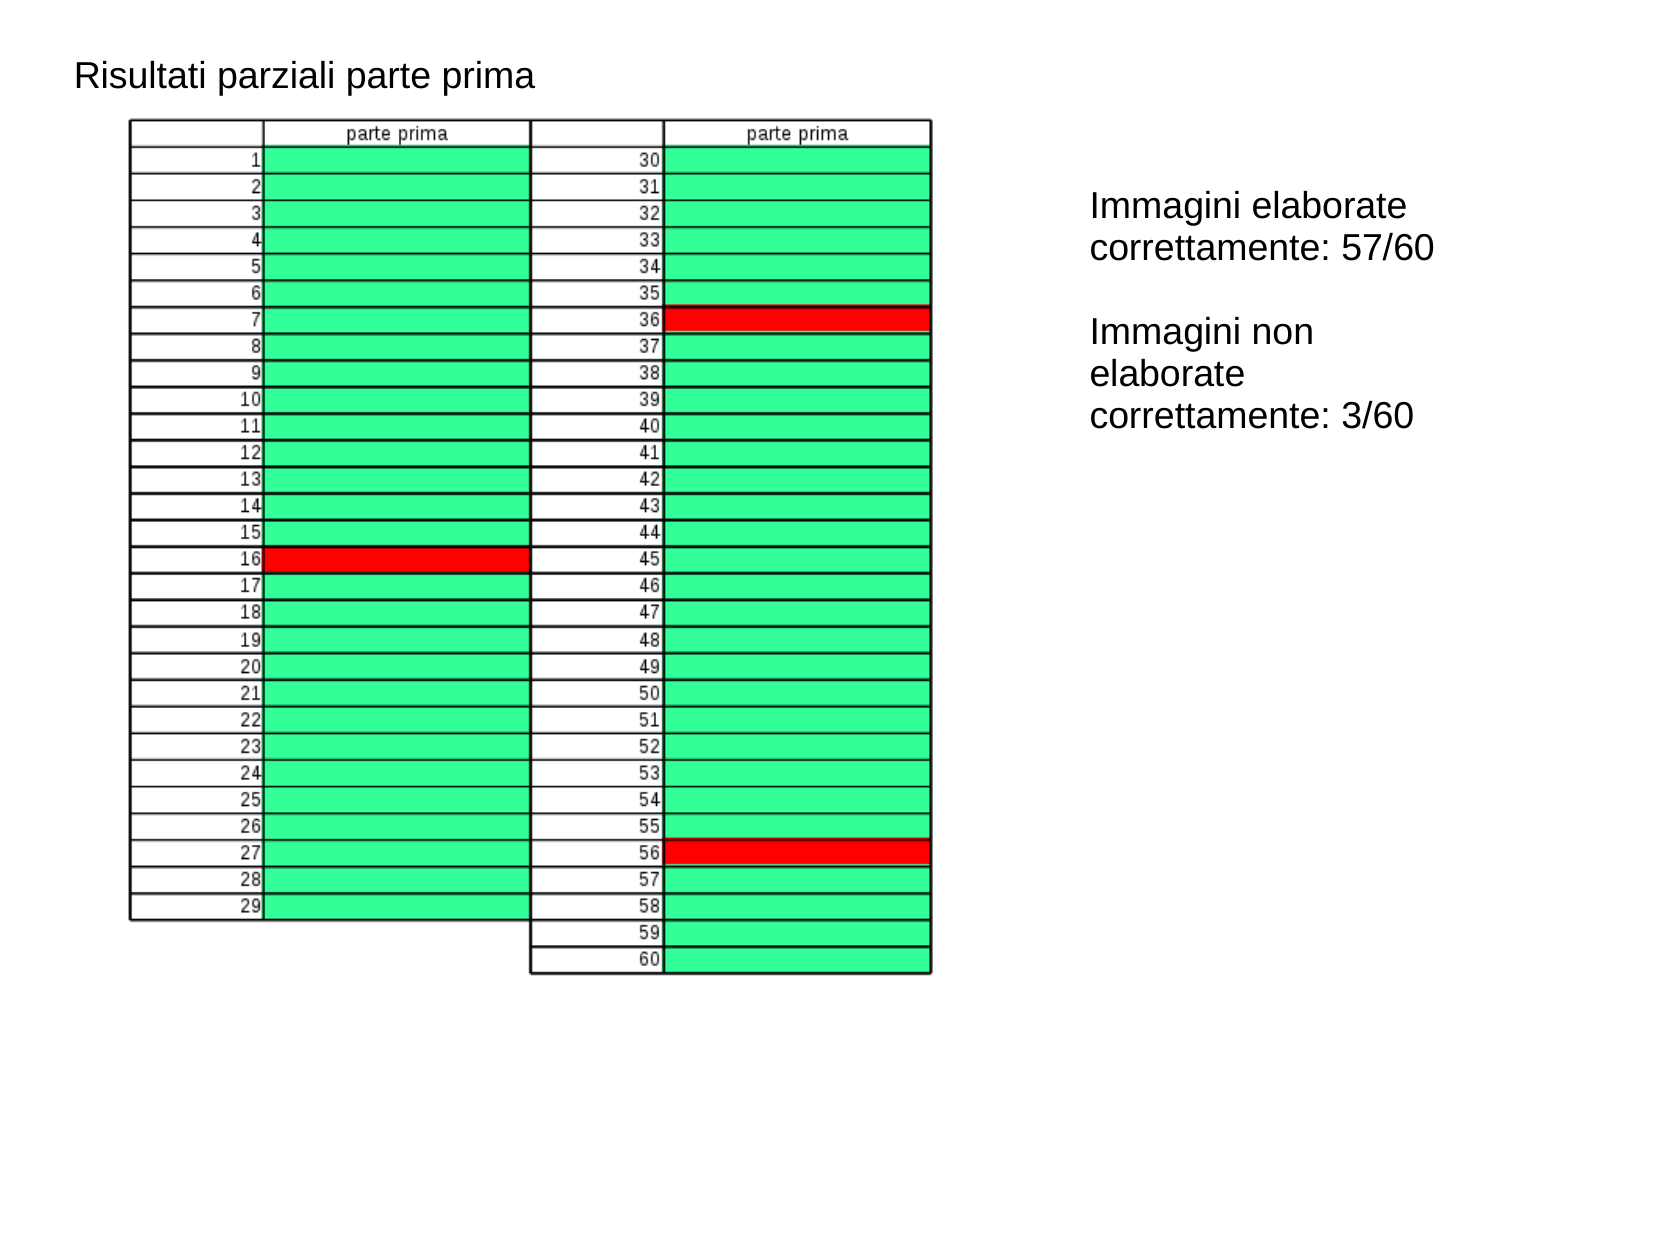

Risultati parziali parte prima
Immagini elaborate correttamente: 57/60
Immagini non elaborate correttamente: 3/60